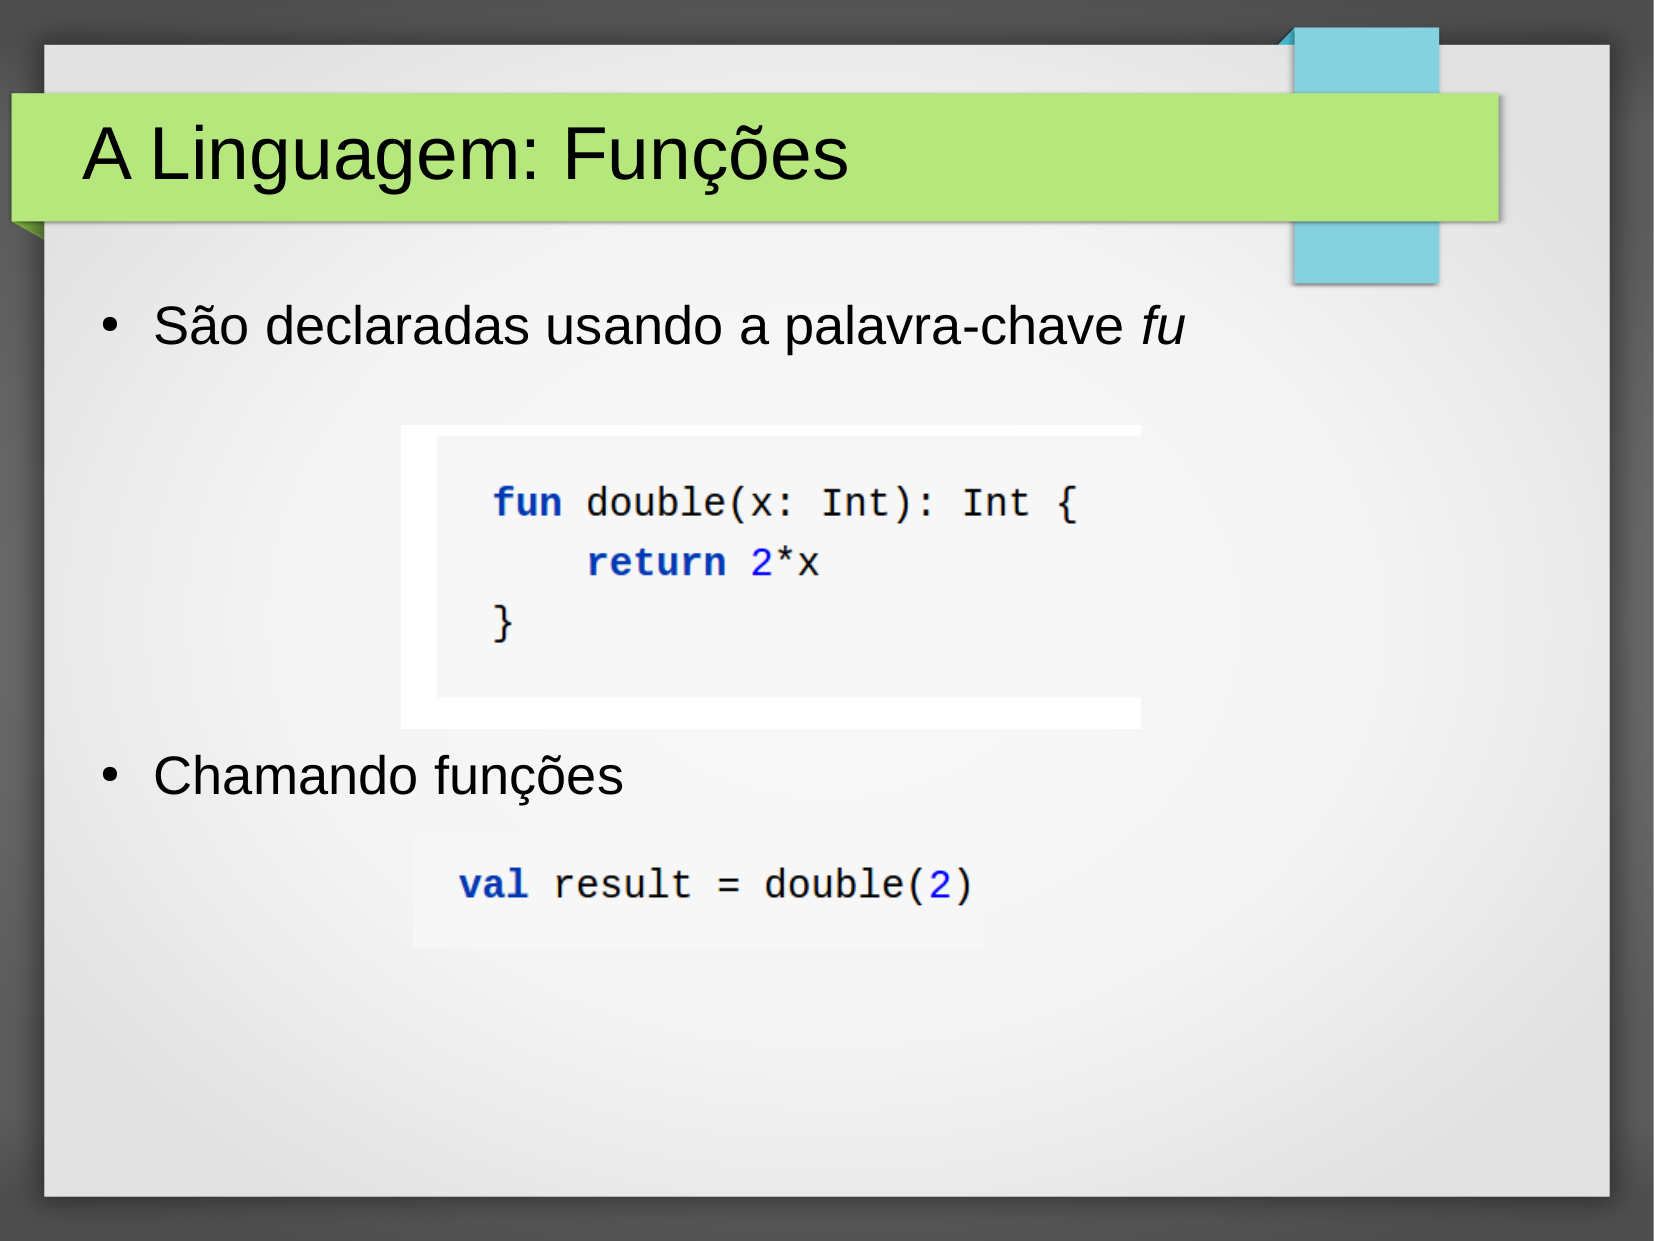

# A Linguagem: Funções
São declaradas usando a palavra-chave fu
Chamando funções